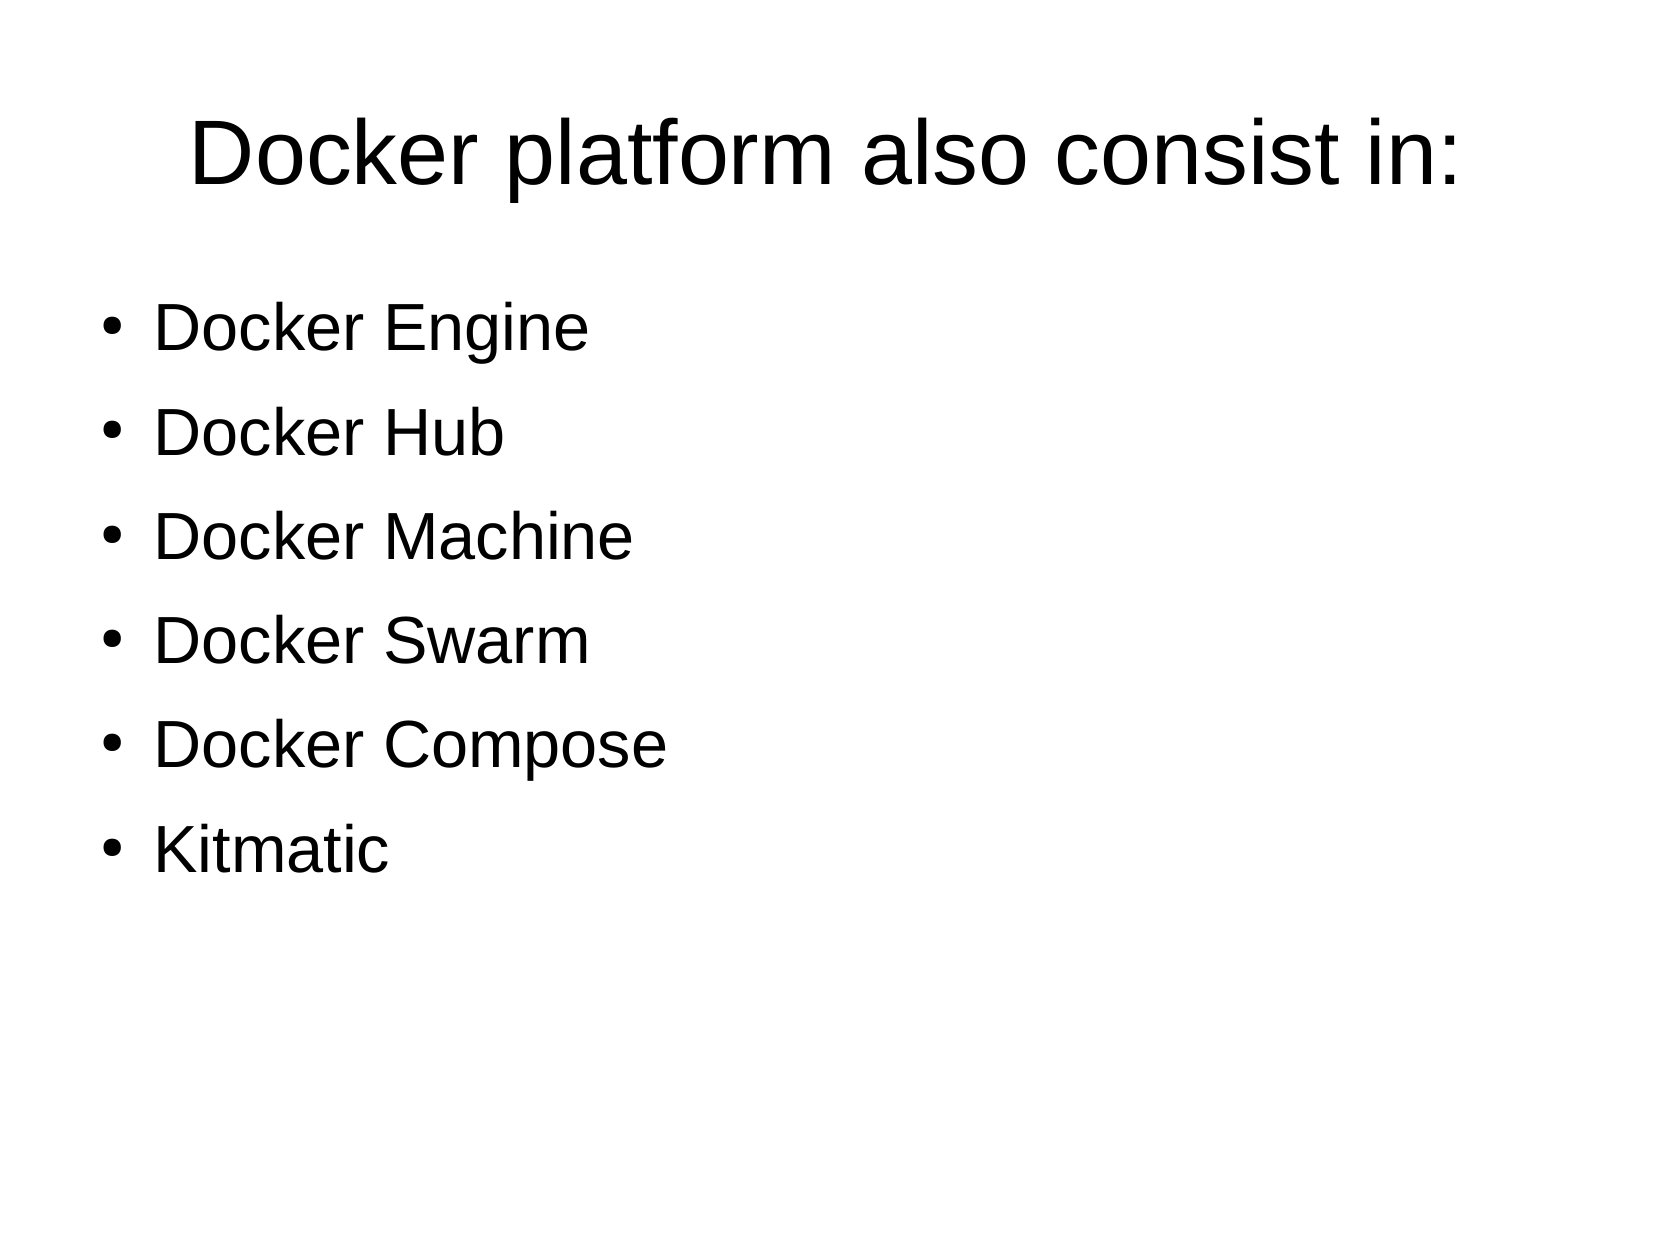

# Docker platform also consist in:
Docker Engine
Docker Hub
Docker Machine
Docker Swarm
Docker Compose
Kitmatic